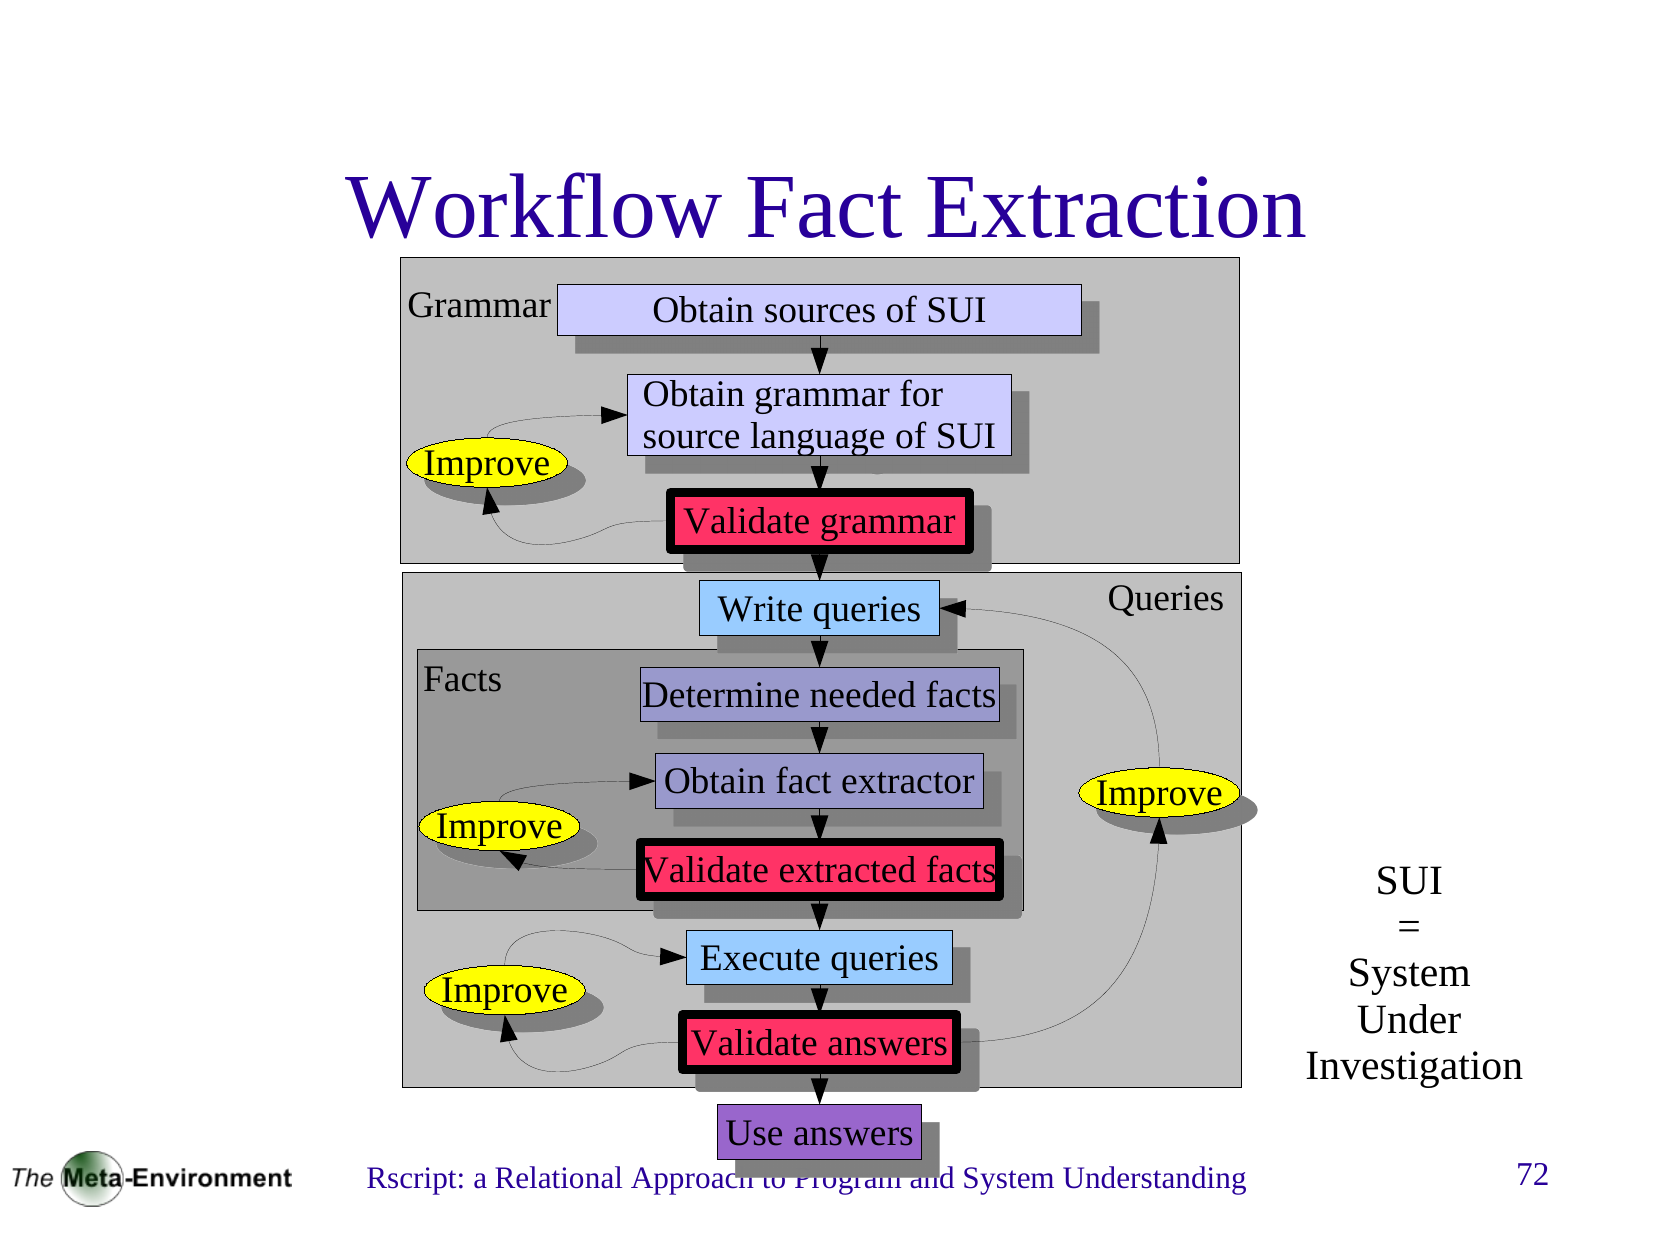

# Workflow Fact Extraction
Grammar
Obtain sources of SUI
Obtain grammar for
source language of SUI
Improve
Validate grammar
Queries
Write queries
Facts
Determine needed facts
Obtain fact extractor
Improve
Improve
Validate extracted facts
Execute queries
Improve
Validate answers
Use answers
SUI
=
System
Under
Investigation